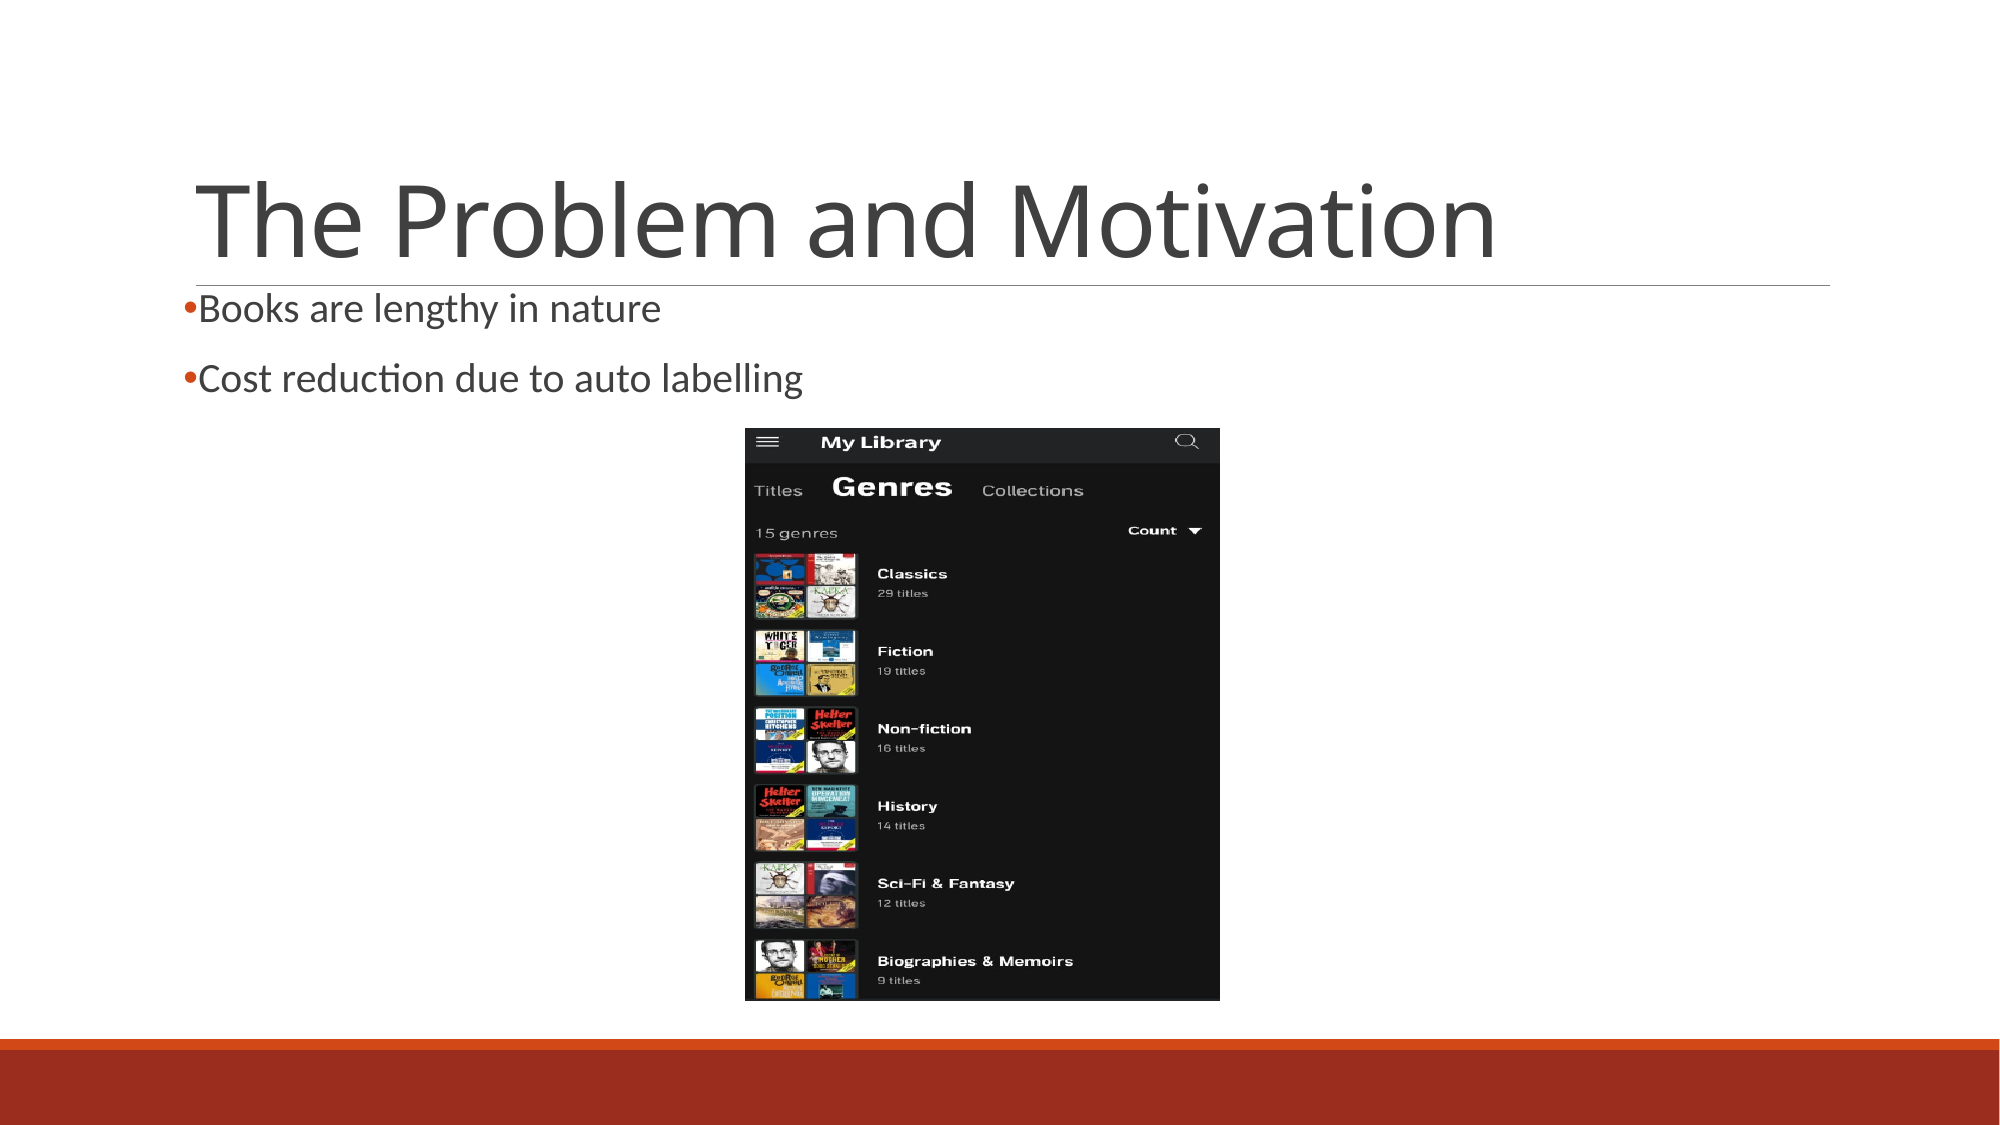

# The Problem and Motivation
Books are lengthy in nature
Cost reduction due to auto labelling